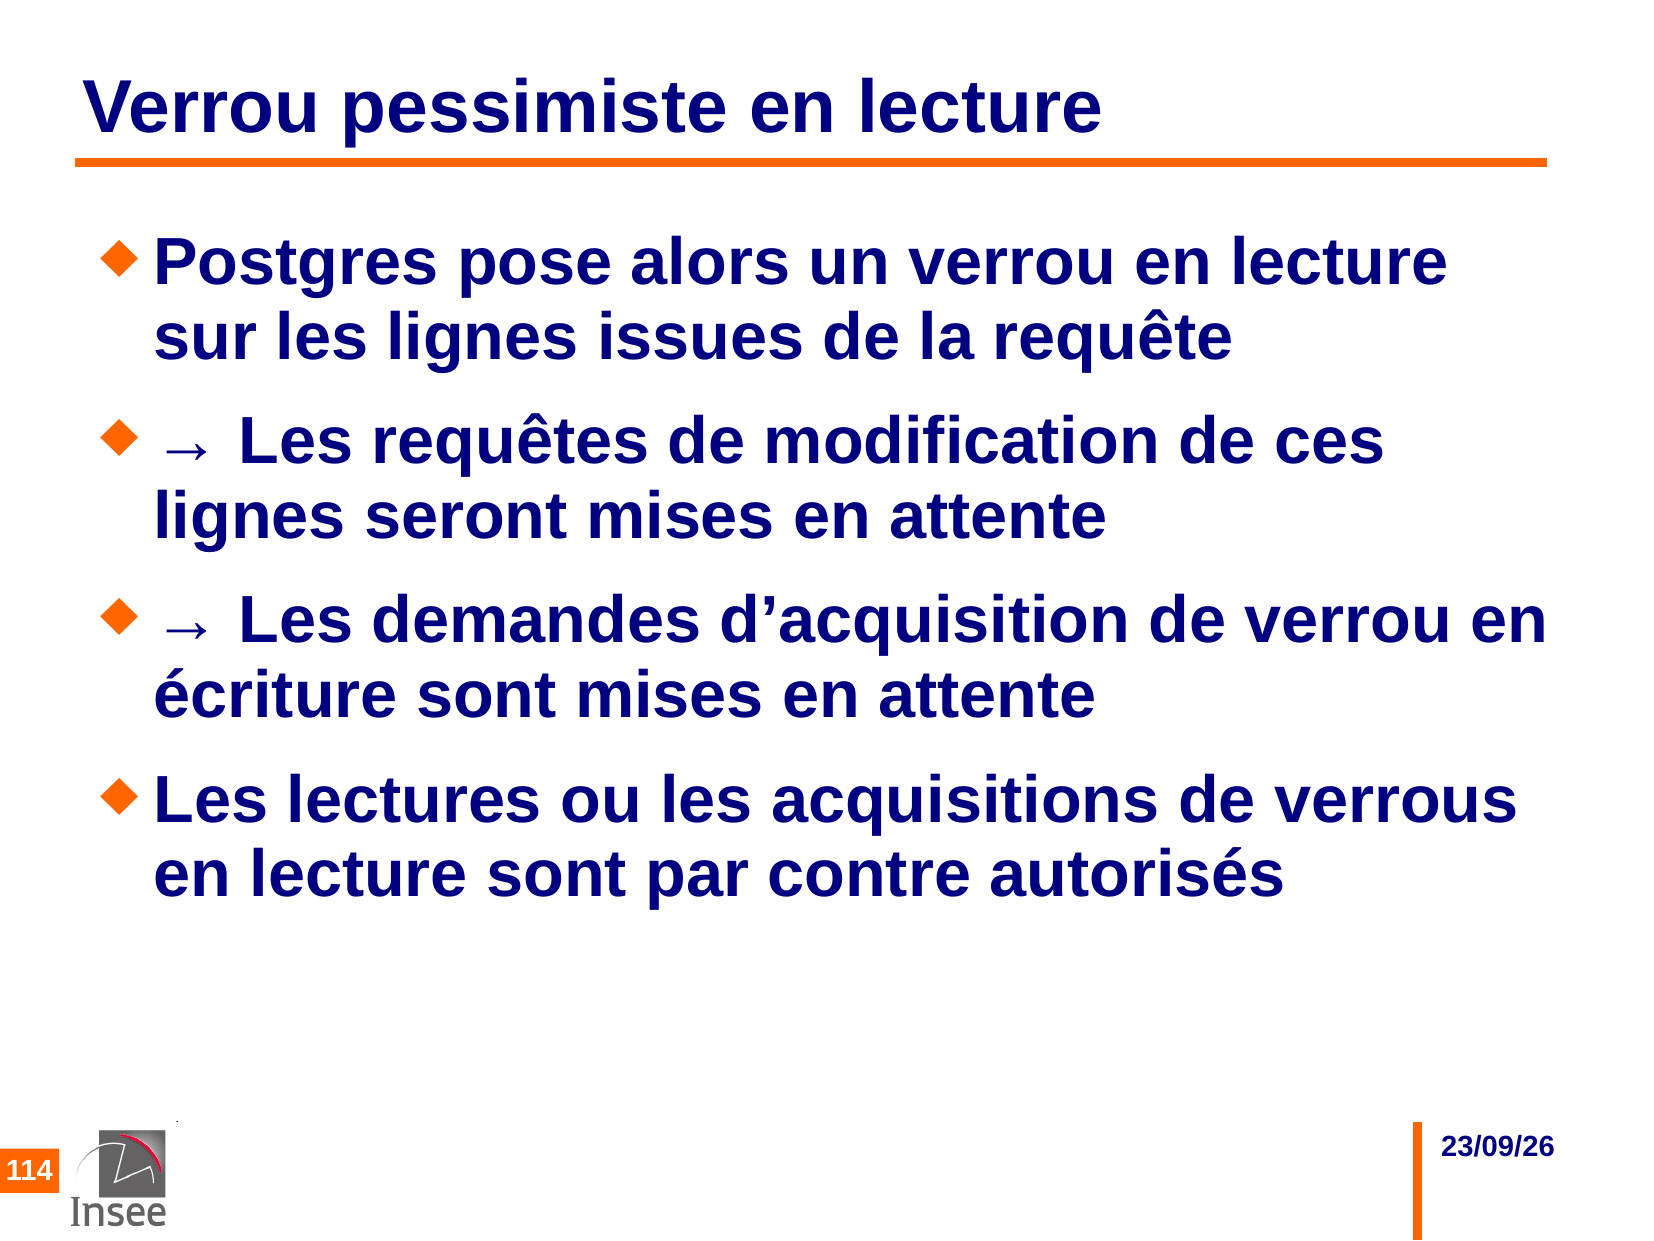

# Verrou pessimiste en lecture
Postgres pose alors un verrou en lecture sur les lignes issues de la requête
→ Les requêtes de modification de ces lignes seront mises en attente
→ Les demandes d’acquisition de verrou en écriture sont mises en attente
Les lectures ou les acquisitions de verrous en lecture sont par contre autorisés
114